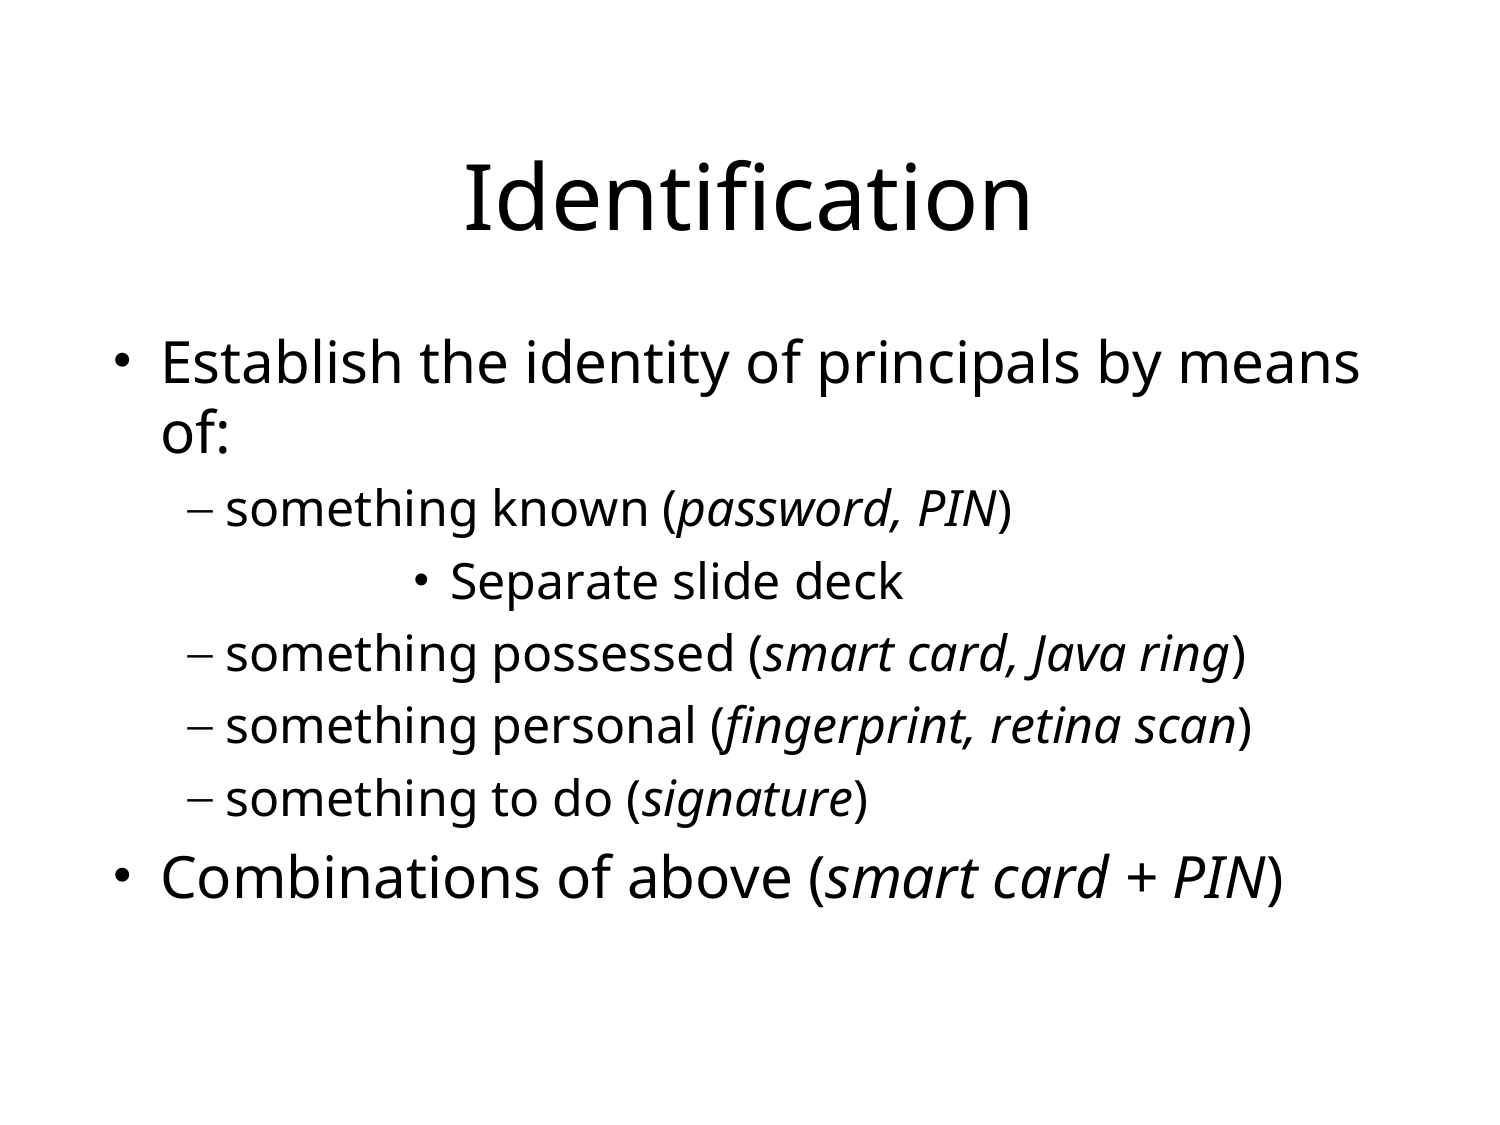

# Identification
Establish the identity of principals by means of:
something known (password, PIN)
Separate slide deck
something possessed (smart card, Java ring)
something personal (fingerprint, retina scan)
something to do (signature)
Combinations of above (smart card + PIN)